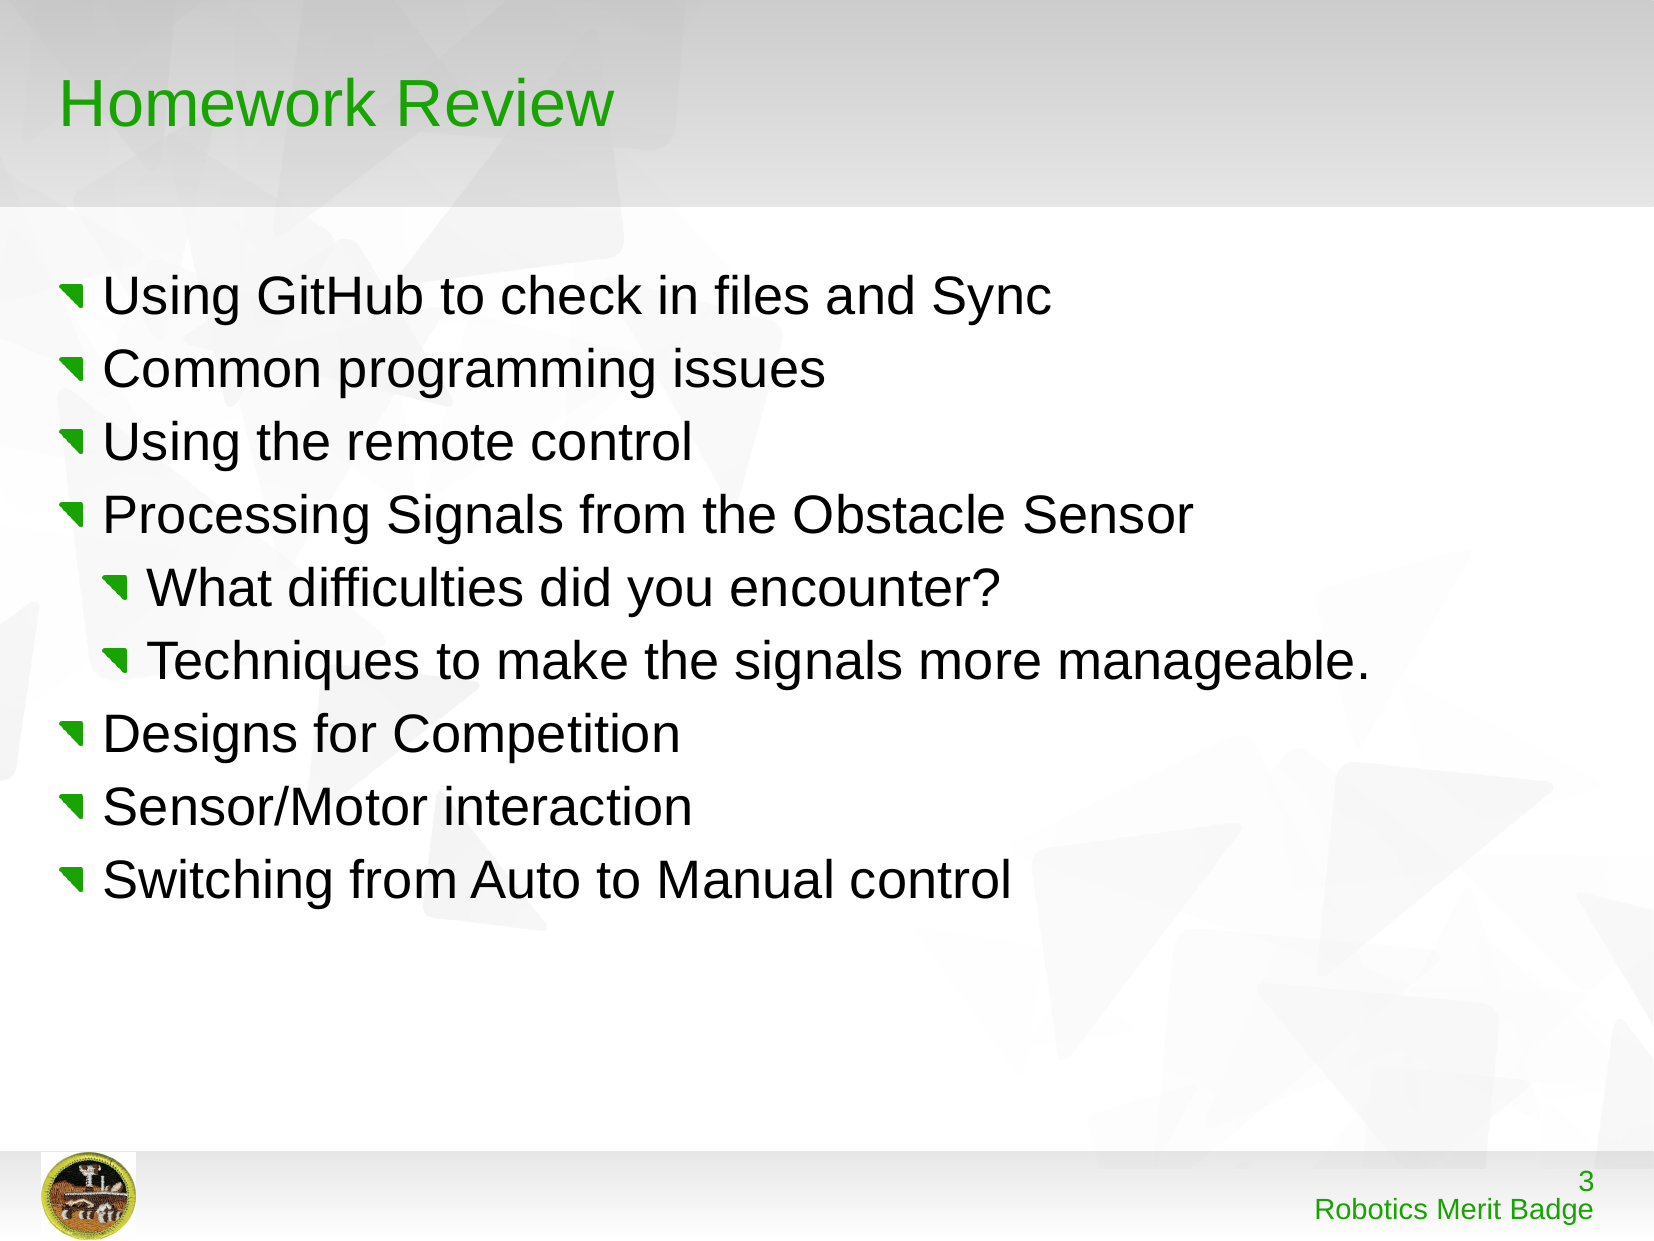

# Homework Review
Using GitHub to check in files and Sync
Common programming issues
Using the remote control
Processing Signals from the Obstacle Sensor
What difficulties did you encounter?
Techniques to make the signals more manageable.
Designs for Competition
Sensor/Motor interaction
Switching from Auto to Manual control
3
Robotics Merit Badge